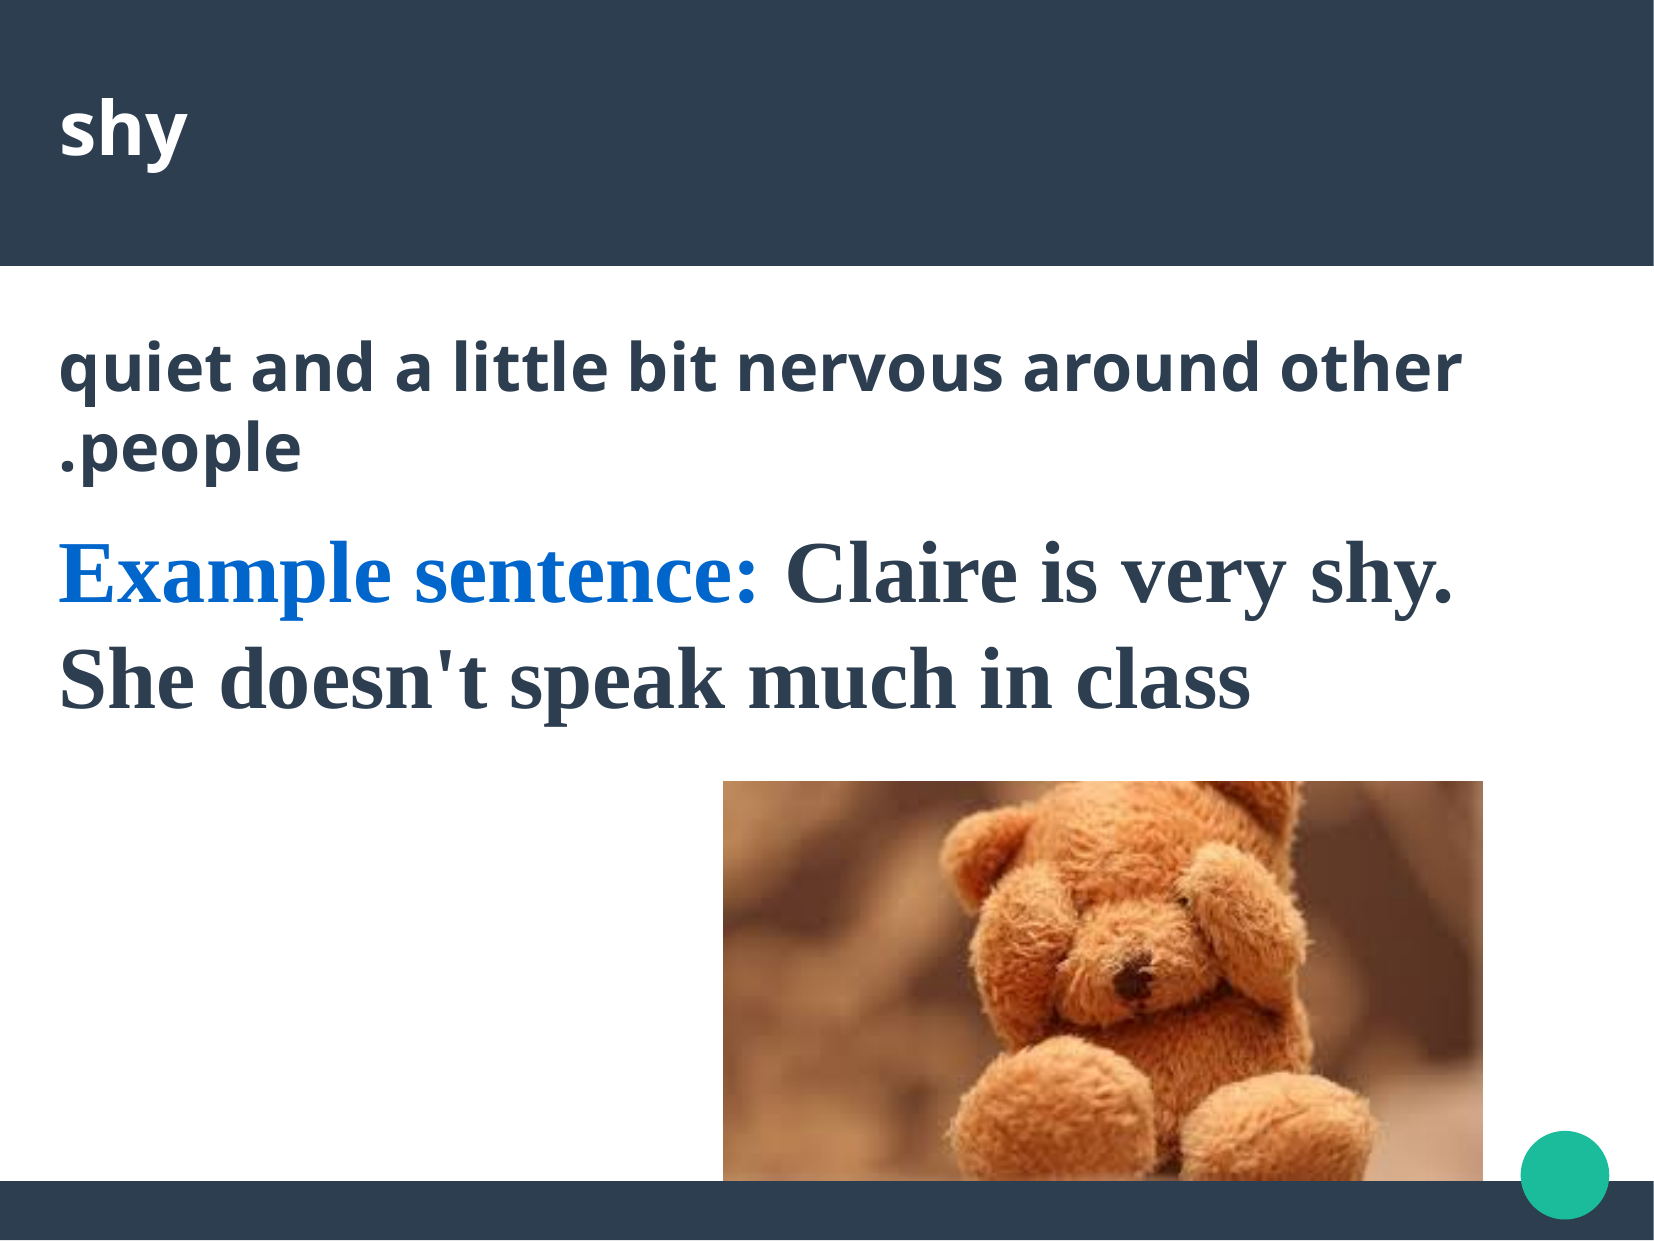

# shy
quiet and a little bit nervous around other people.
Example sentence: Claire is very shy. She doesn't speak much in class